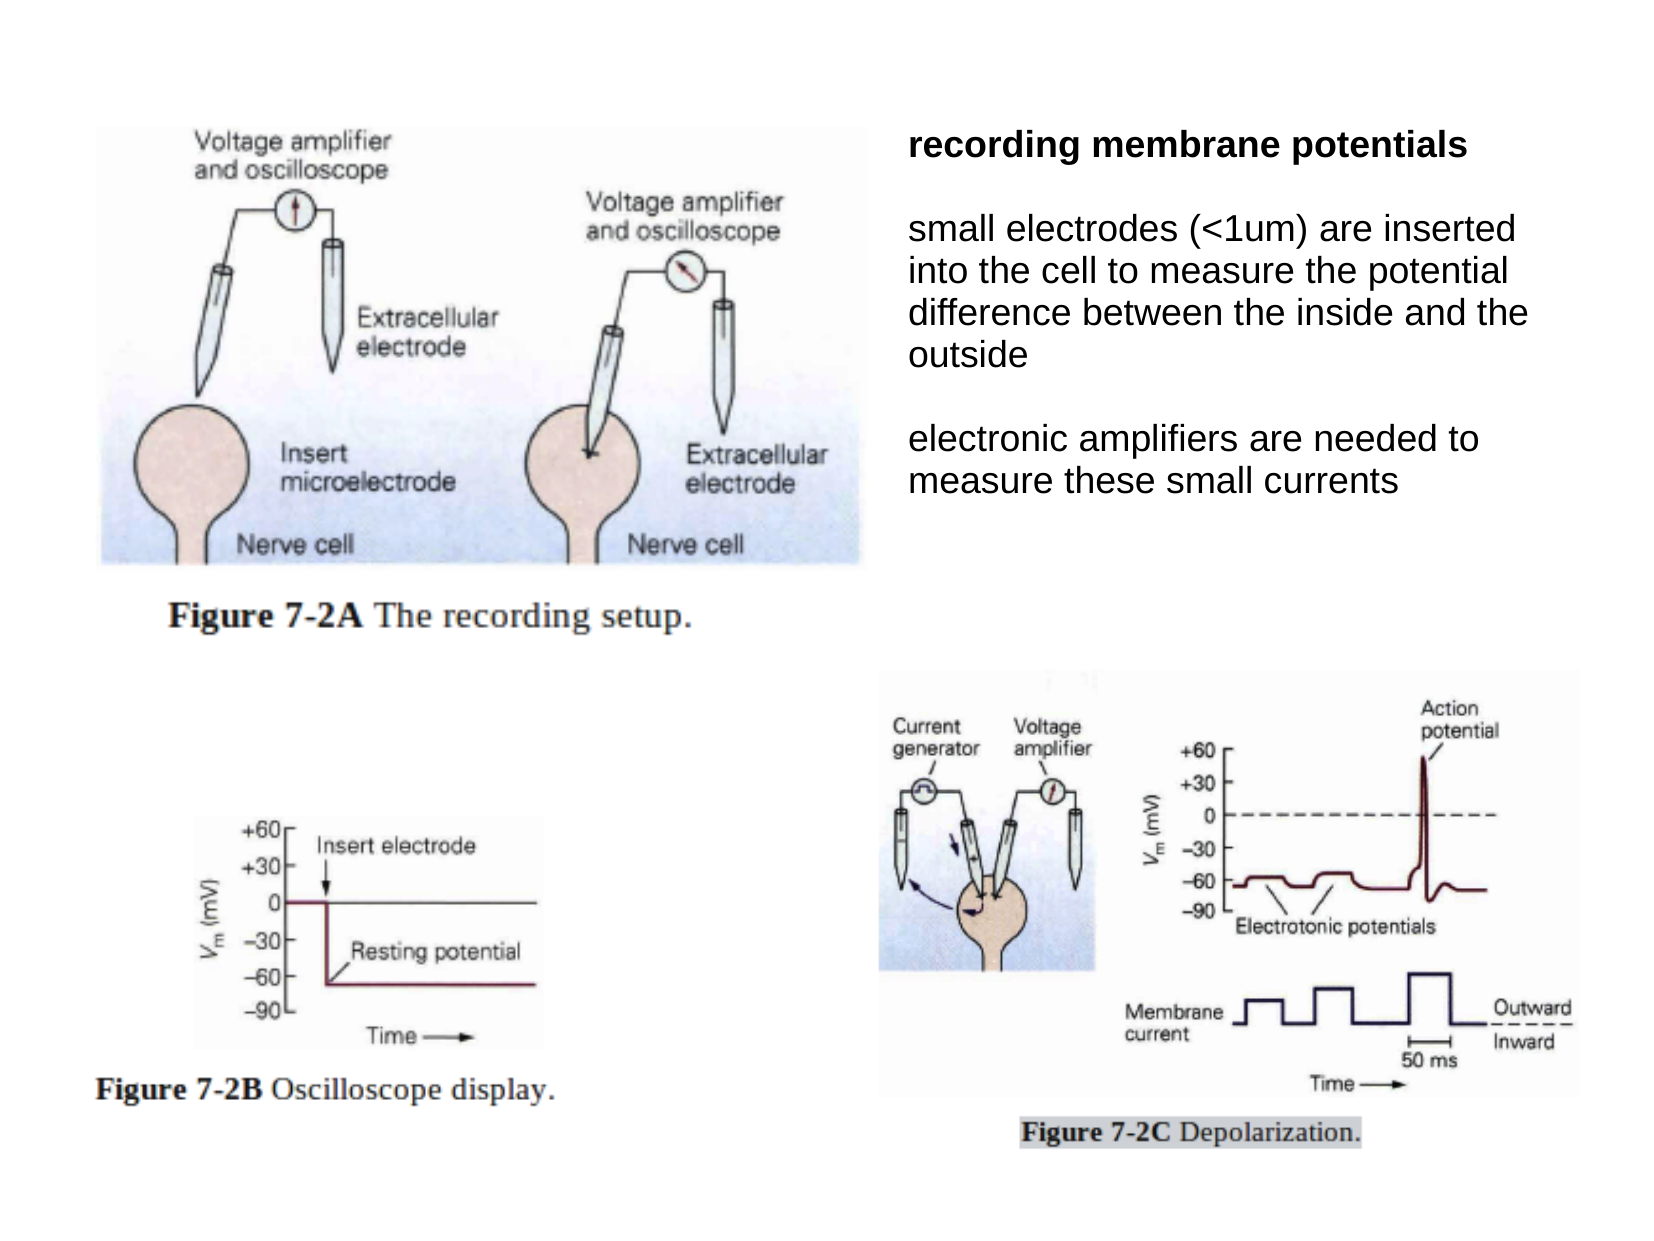

recording membrane potentials
small electrodes (<1um) are inserted into the cell to measure the potential difference between the inside and the outside
electronic amplifiers are needed to measure these small currents